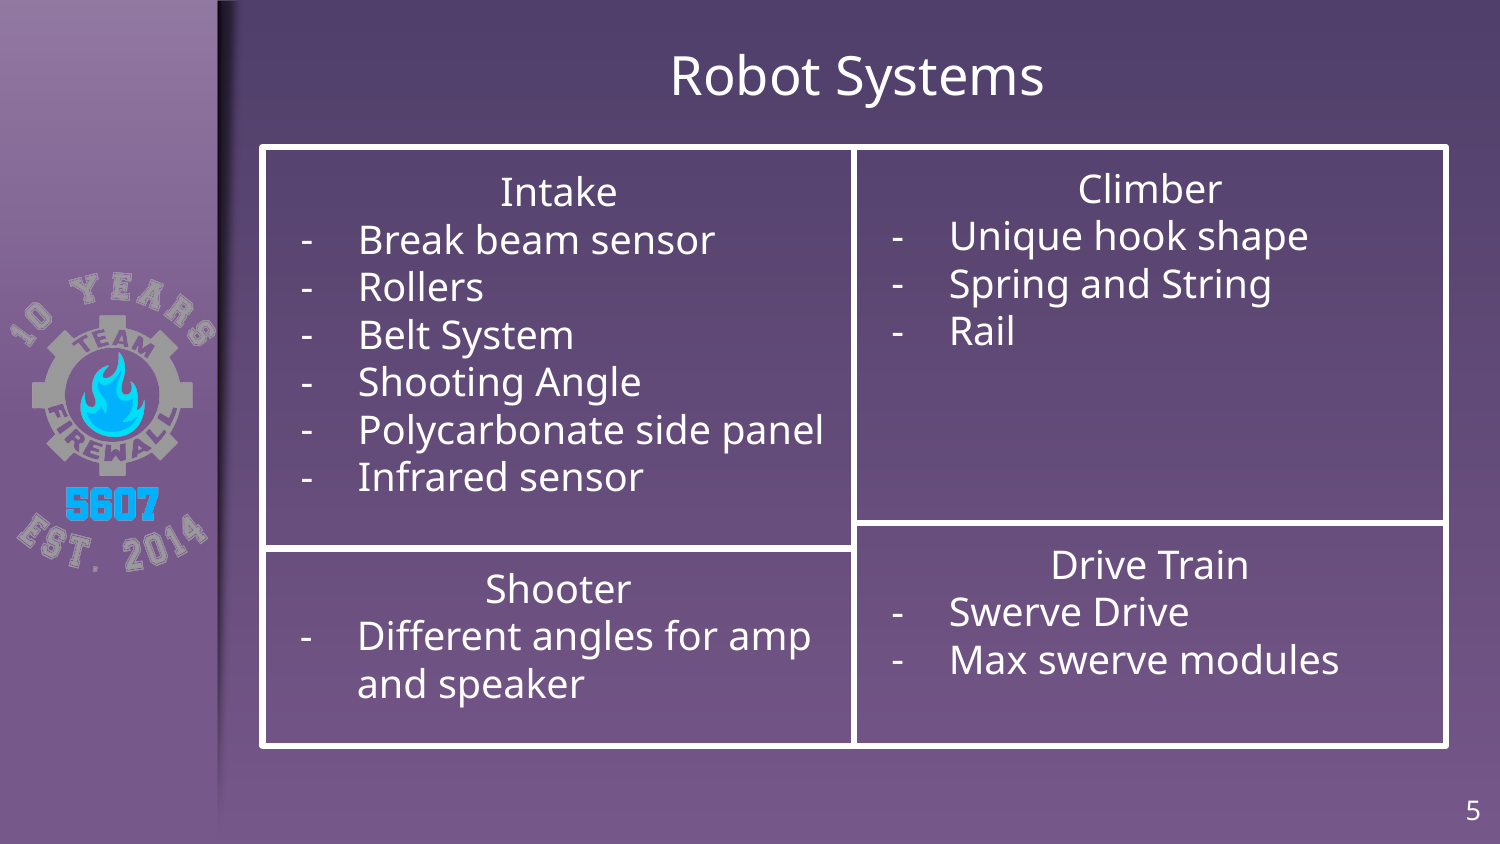

Robot Systems
Climber
Unique hook shape
Spring and String
Rail
Intake
Break beam sensor
Rollers
Belt System
Shooting Angle
Polycarbonate side panel
Infrared sensor
Drive Train
Swerve Drive
Max swerve modules
Shooter
Different angles for amp and speaker